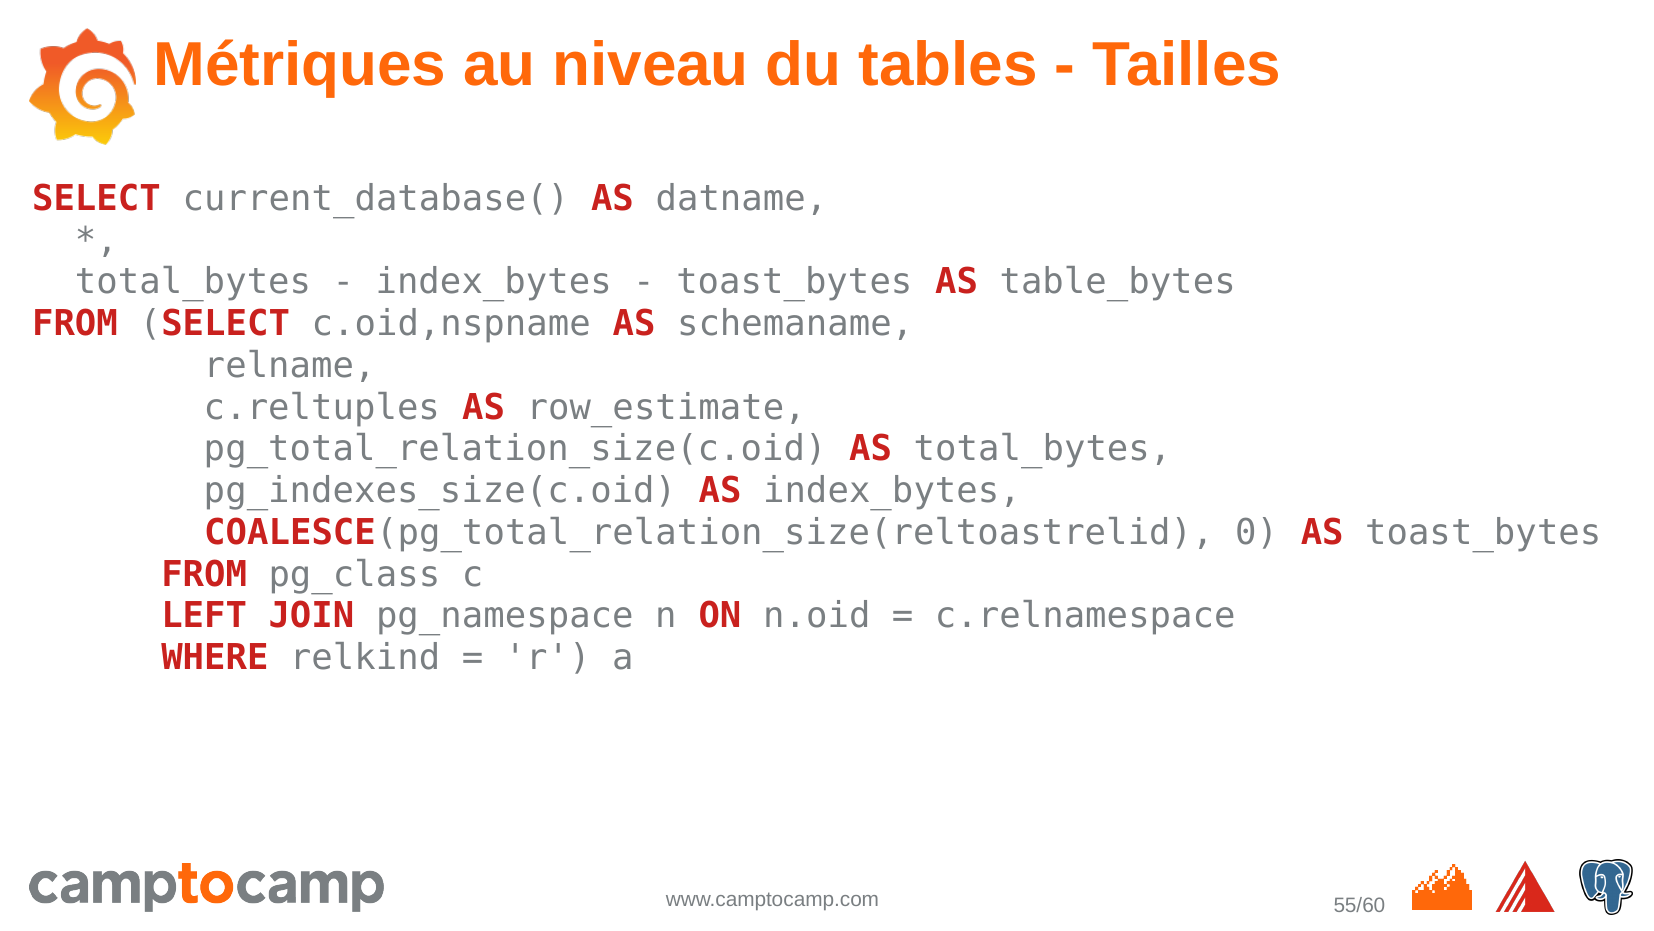

# Métriques au niveau du tables - Tailles
SELECT current_database() AS datname,
 *,
 total_bytes - index_bytes - toast_bytes AS table_bytes
FROM (SELECT c.oid,nspname AS schemaname,
 relname,
 c.reltuples AS row_estimate,
 pg_total_relation_size(c.oid) AS total_bytes,
 pg_indexes_size(c.oid) AS index_bytes,
 COALESCE(pg_total_relation_size(reltoastrelid), 0) AS toast_bytes
 FROM pg_class c
 LEFT JOIN pg_namespace n ON n.oid = c.relnamespace
 WHERE relkind = 'r') a